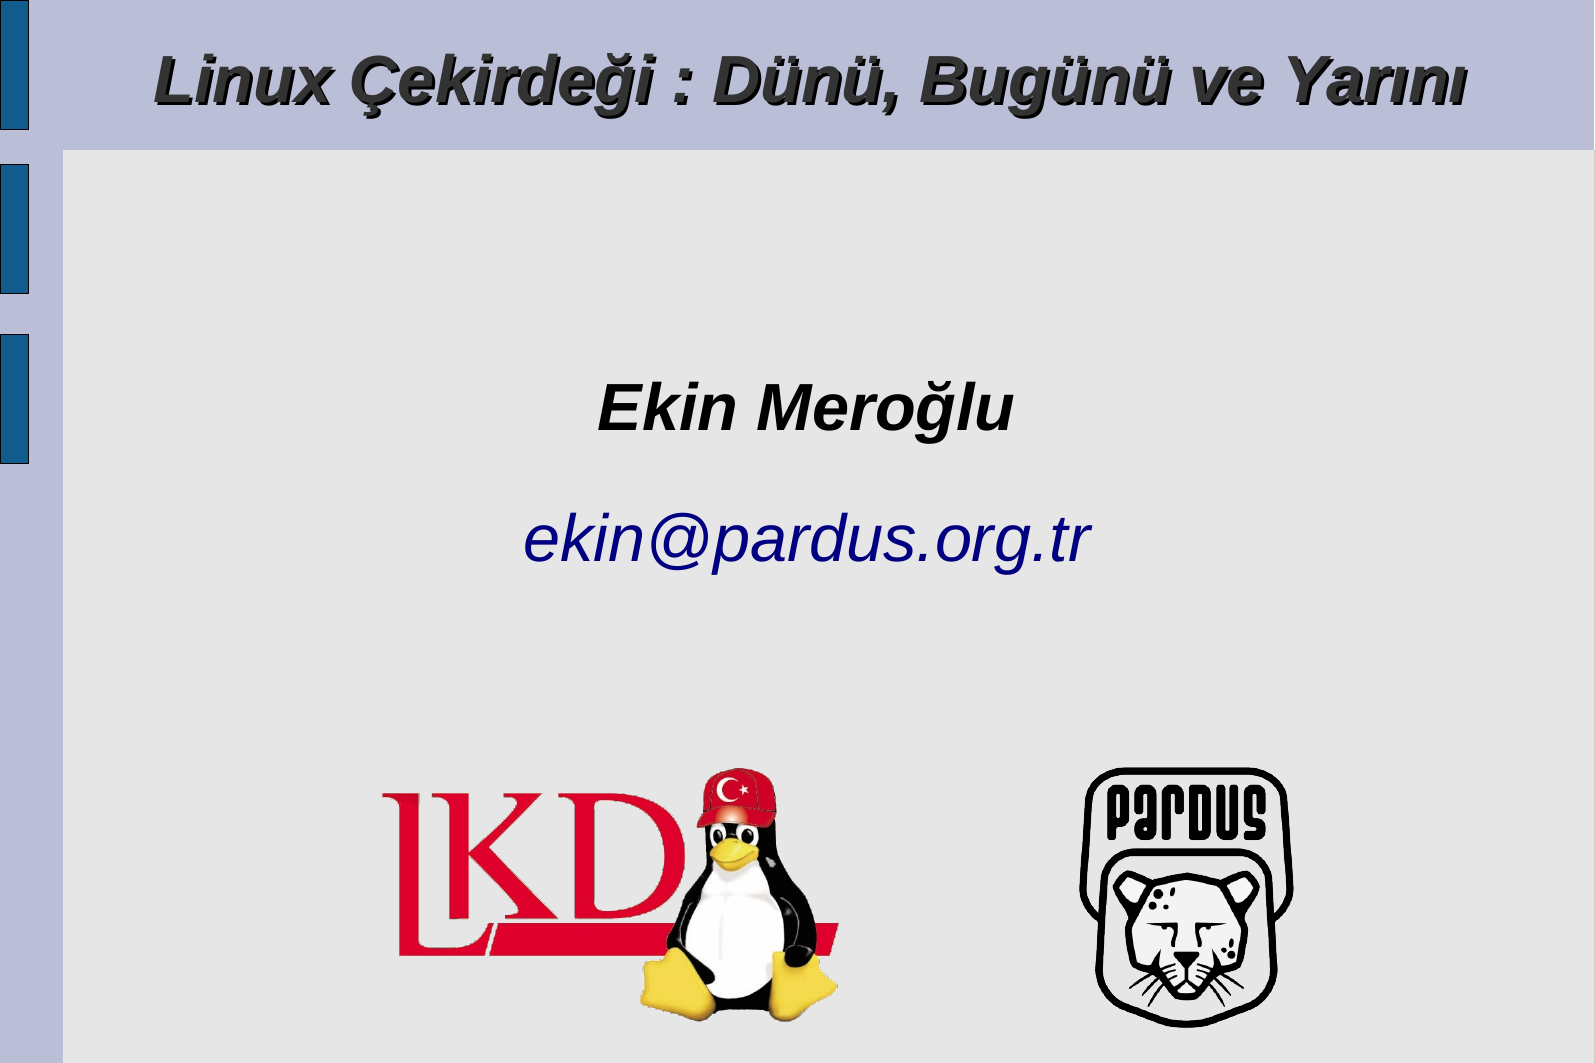

# Linux Çekirdeği : Dünü, Bugünü ve Yarını
Ekin Meroğlu
ekin@pardus.org.tr